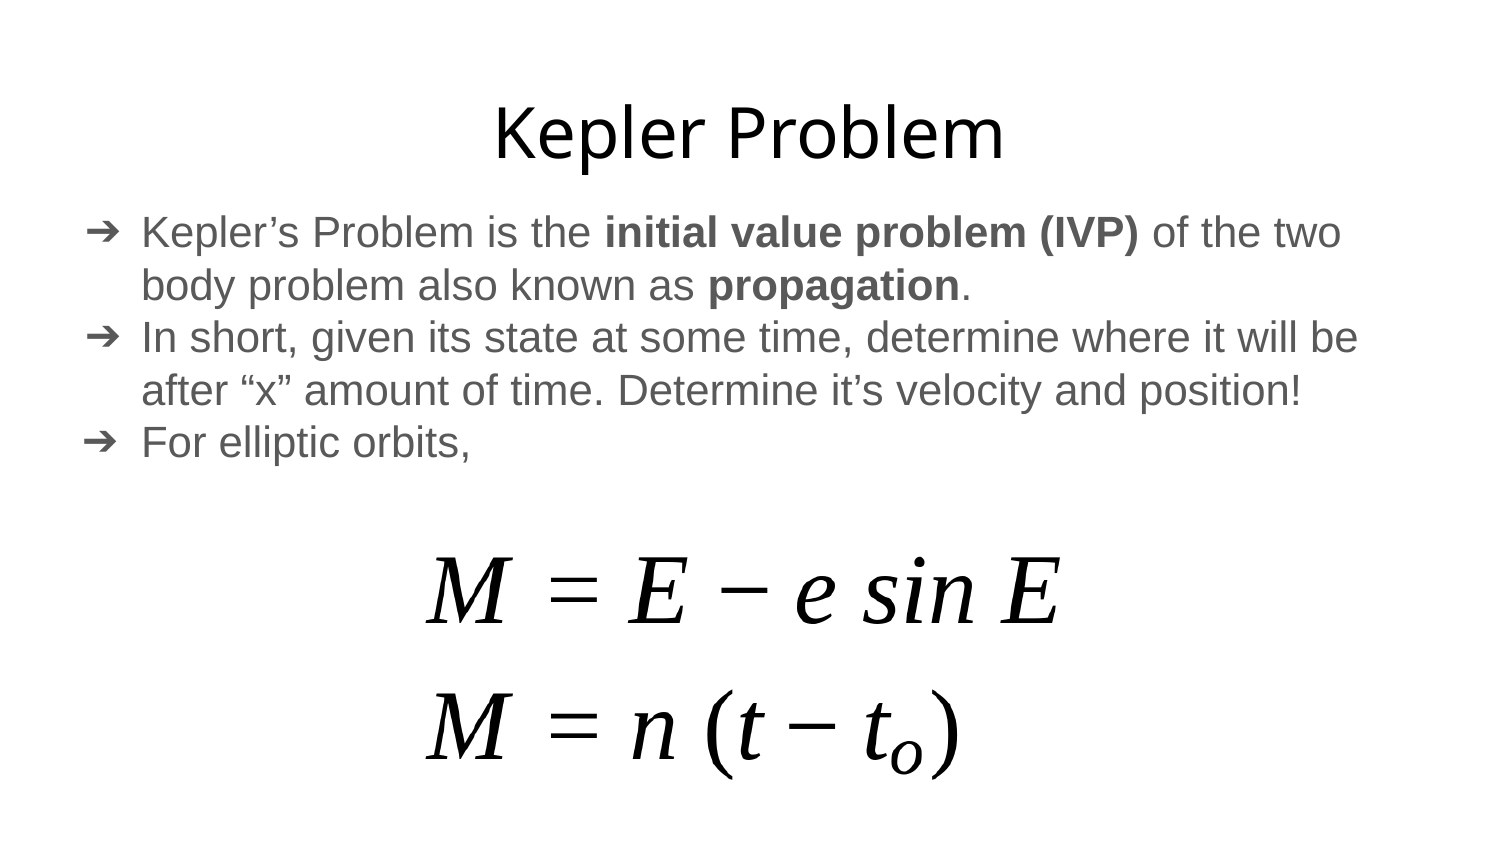

# Kepler Problem
Kepler’s Problem is the initial value problem (IVP) of the two body problem also known as propagation.
In short, given its state at some time, determine where it will be after “x” amount of time. Determine it’s velocity and position!
For elliptic orbits,